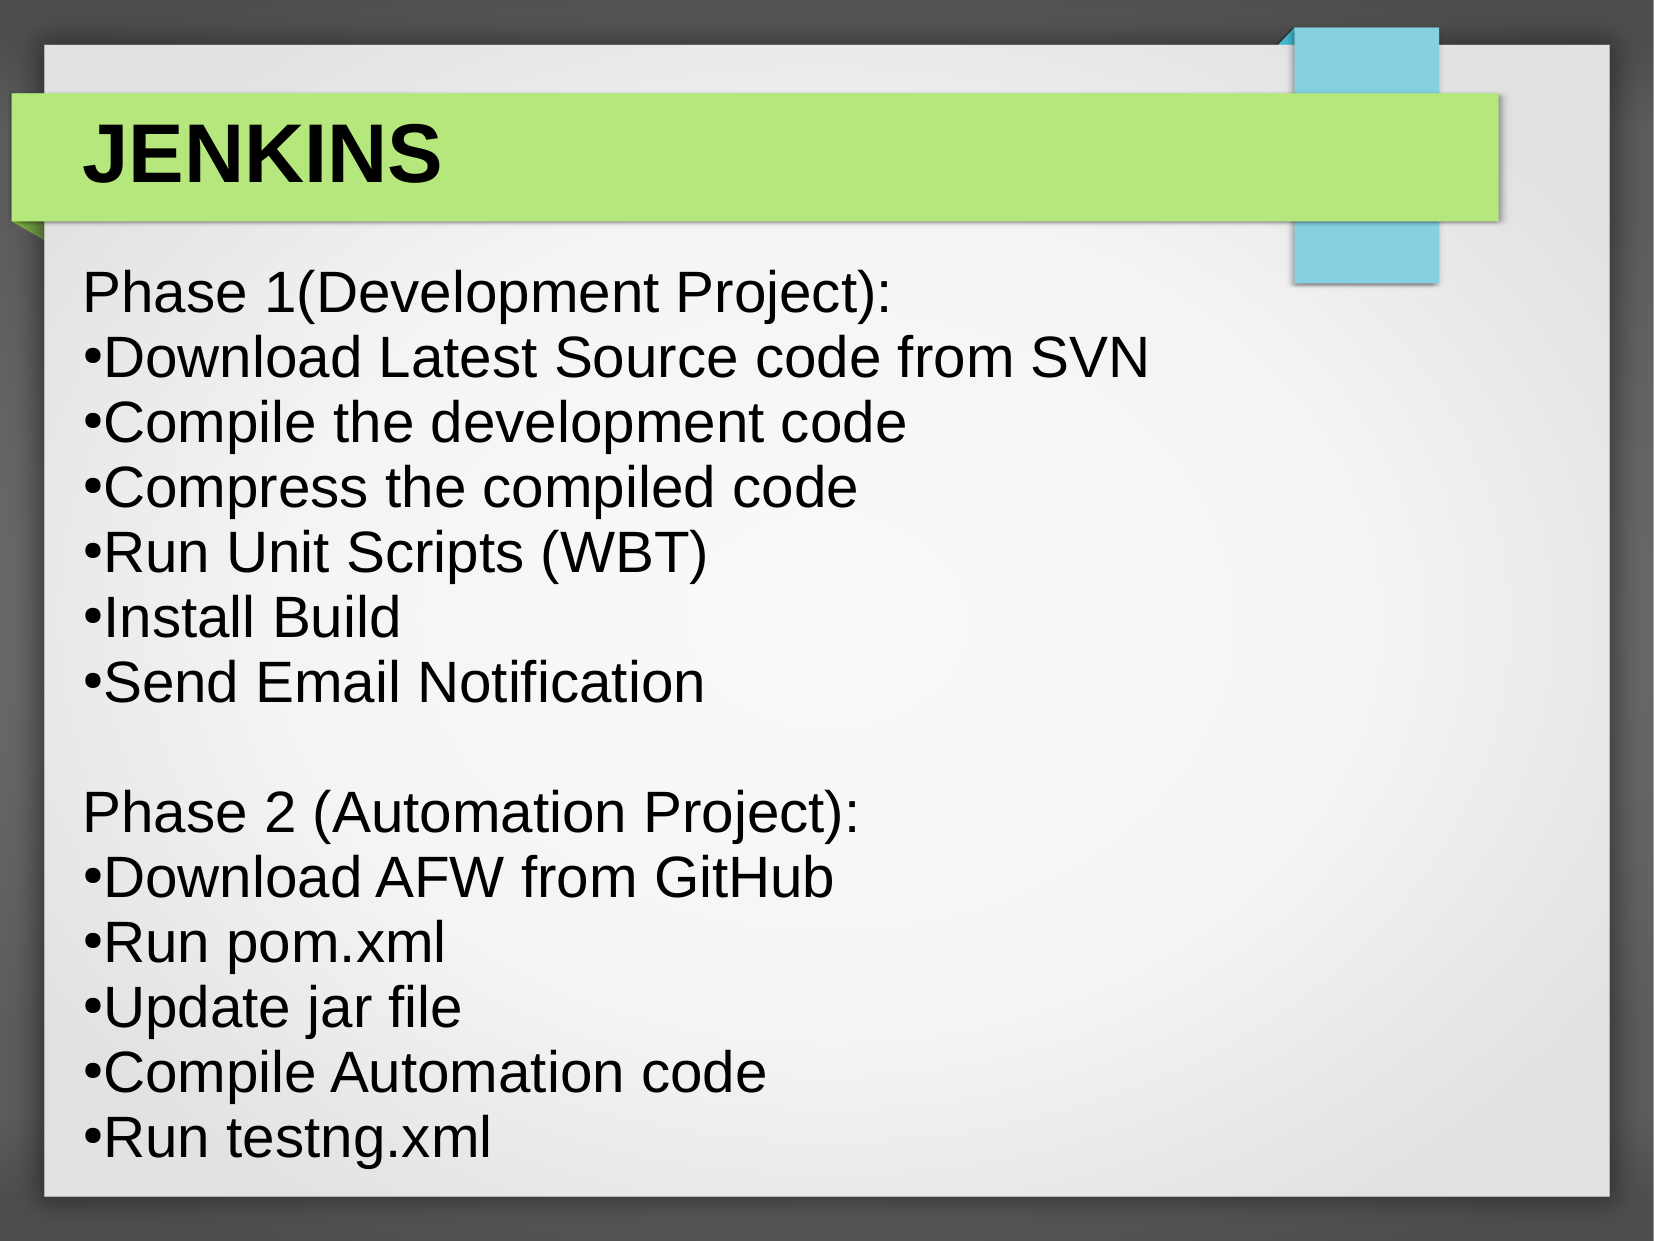

# JENKINS
Phase 1(Development Project):
Download Latest Source code from SVN
Compile the development code
Compress the compiled code
Run Unit Scripts (WBT)
Install Build
Send Email Notification
Phase 2 (Automation Project):
Download AFW from GitHub
Run pom.xml
Update jar file
Compile Automation code
Run testng.xml